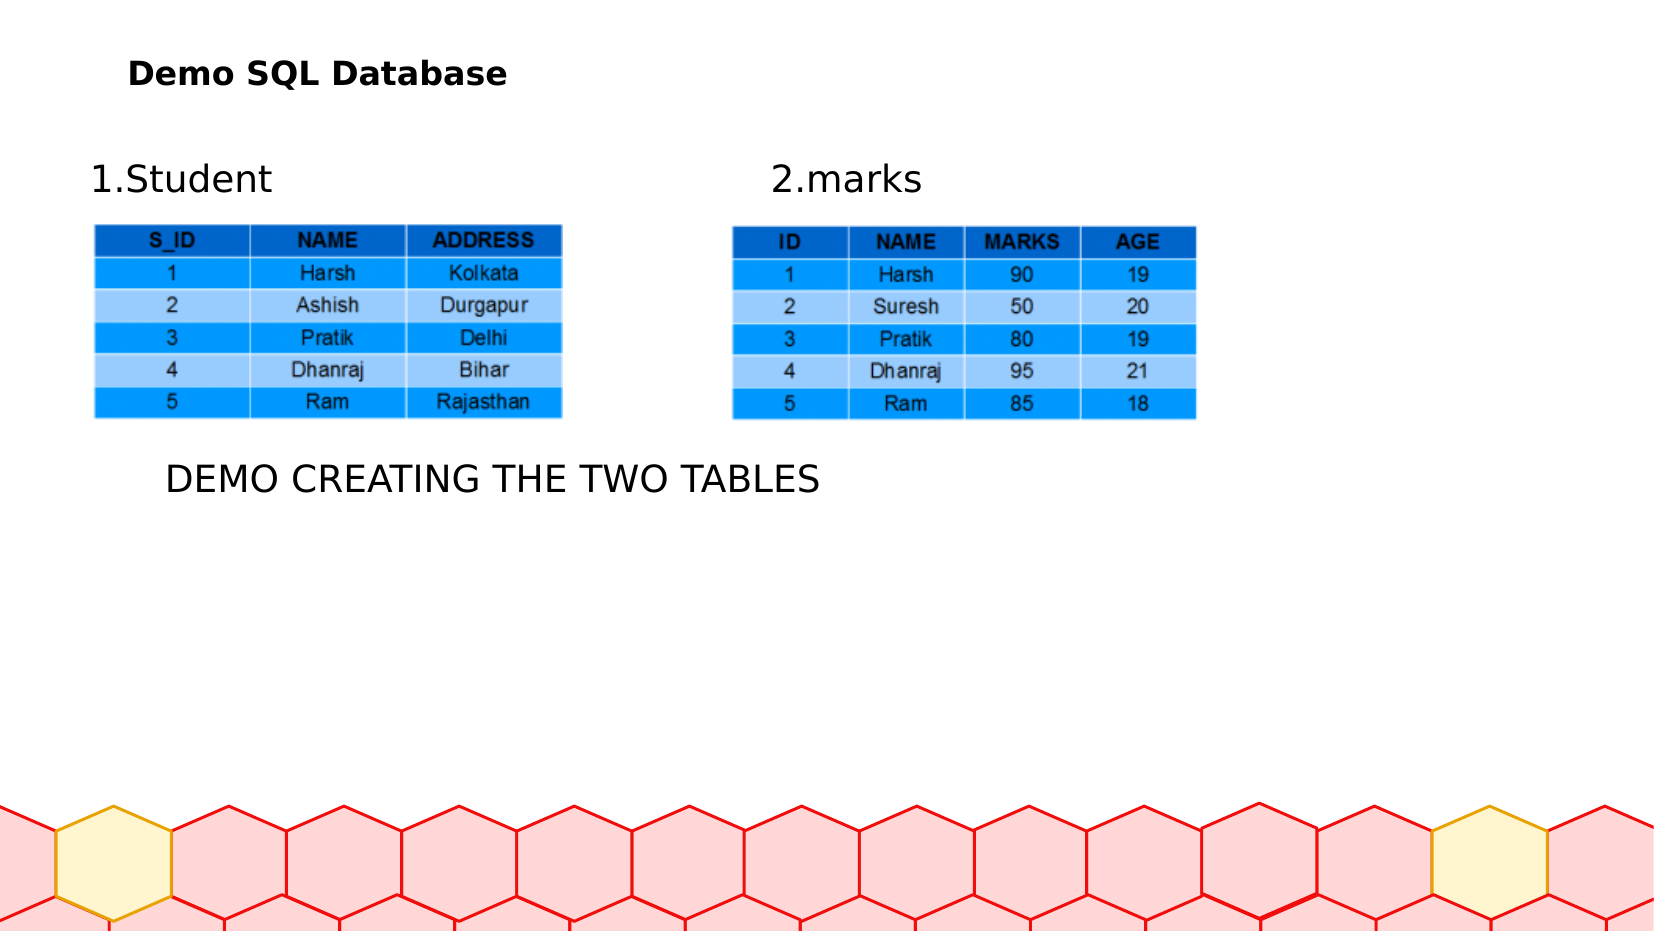

Demo SQL Database
1.Student
2.marks
DEMO CREATING THE TWO TABLES